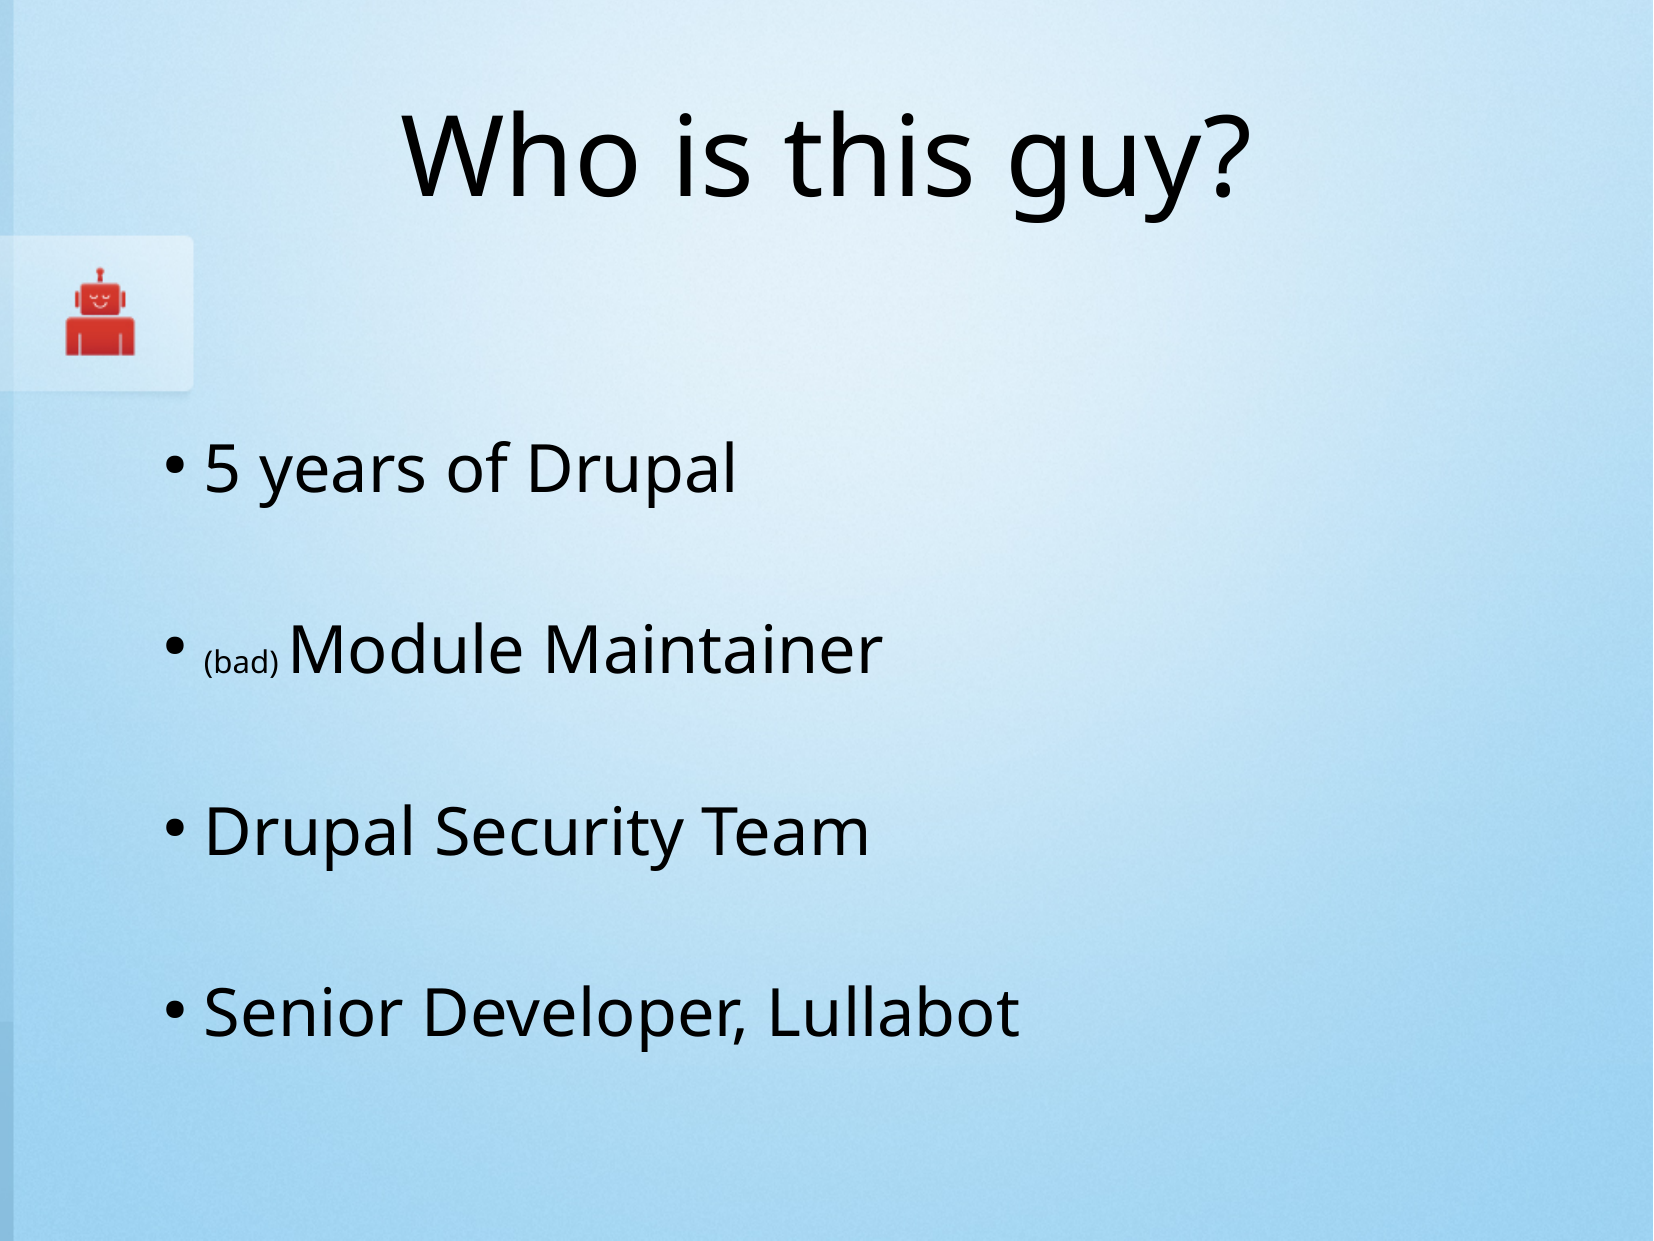

# Who is this guy?
 5 years of Drupal
 (bad) Module Maintainer
 Drupal Security Team
 Senior Developer, Lullabot